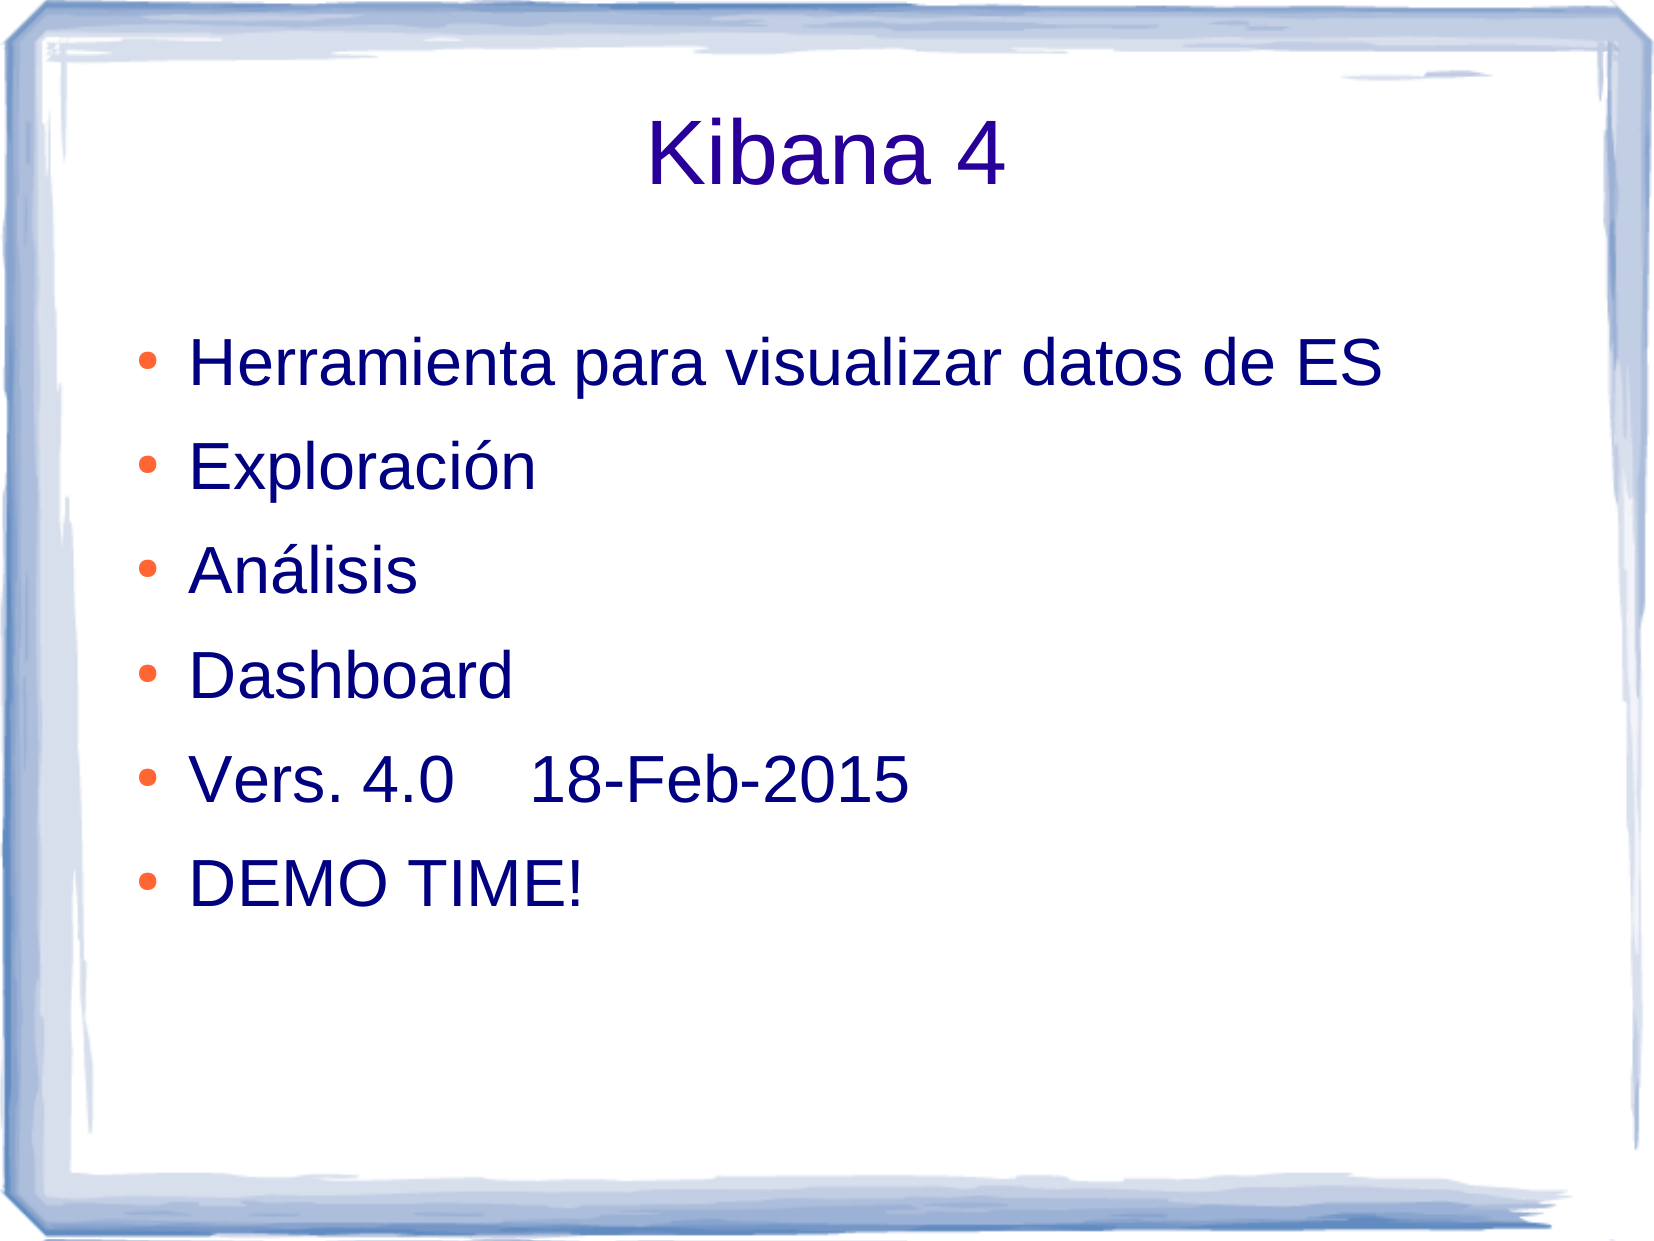

# Kibana 4
Herramienta para visualizar datos de ES
Exploración
Análisis
Dashboard
Vers. 4.0 18-Feb-2015
DEMO TIME!